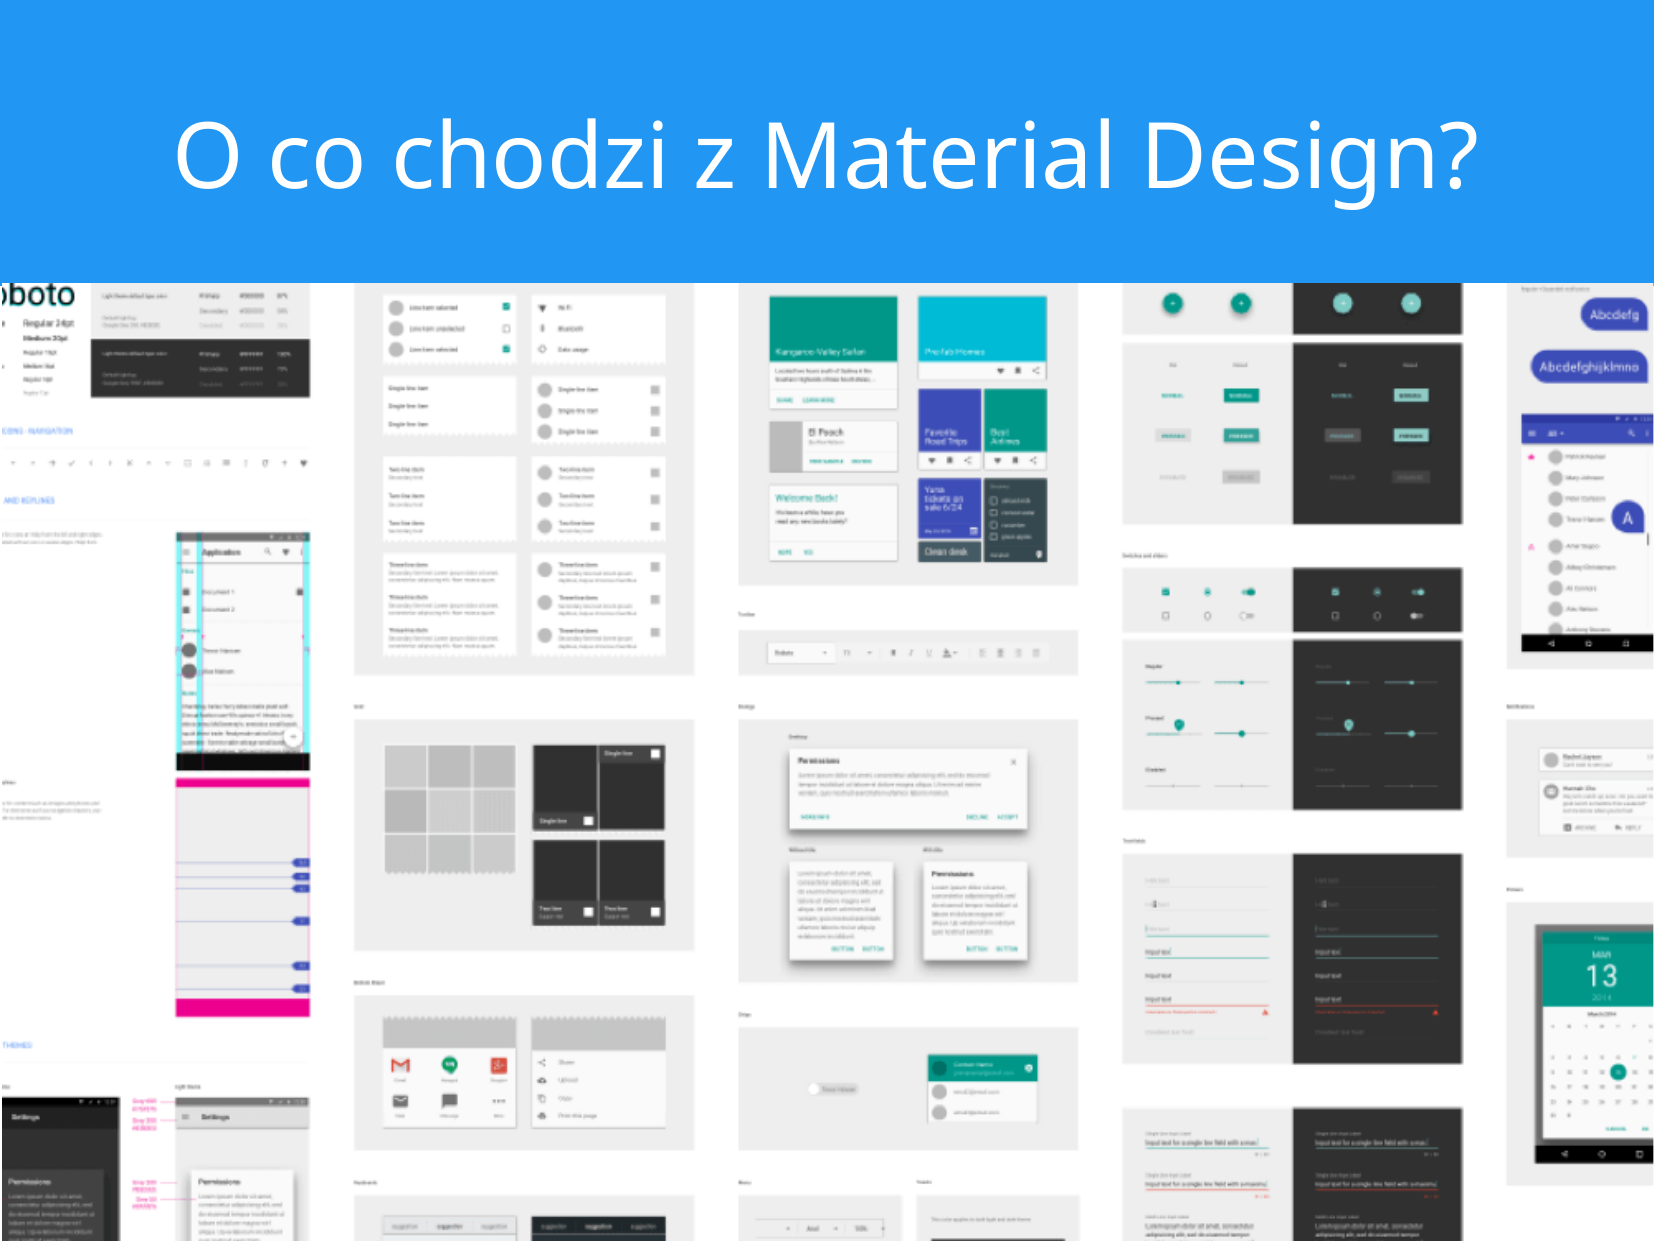

# O co chodzi z Material Design?